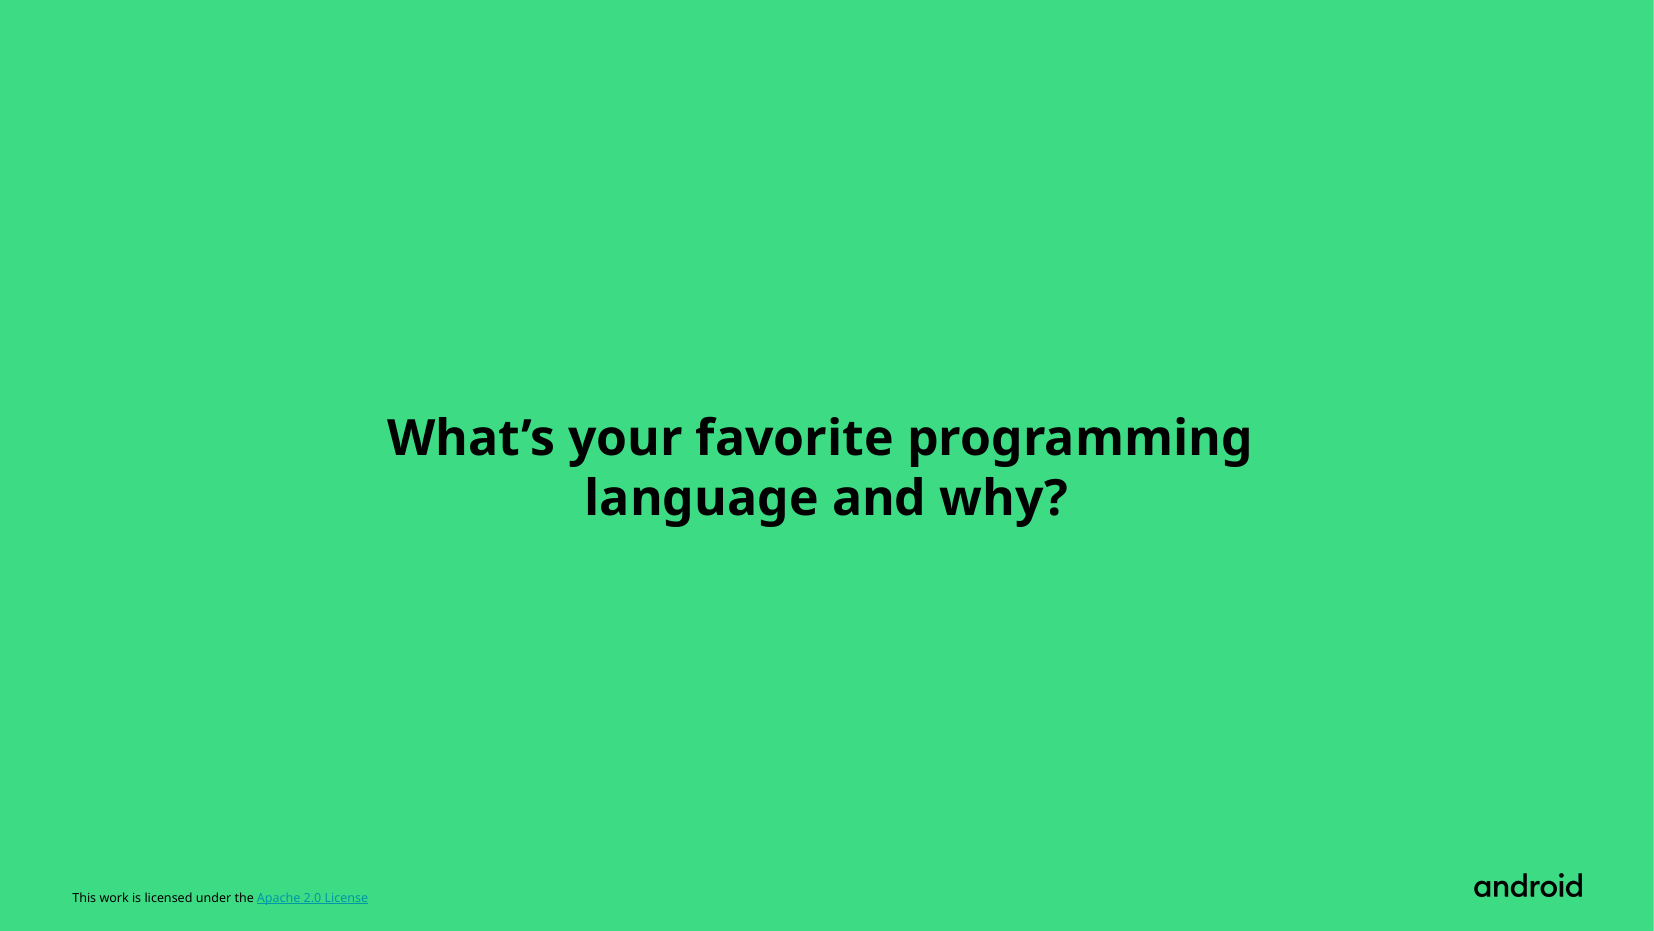

# What’s your favorite programming language and why?